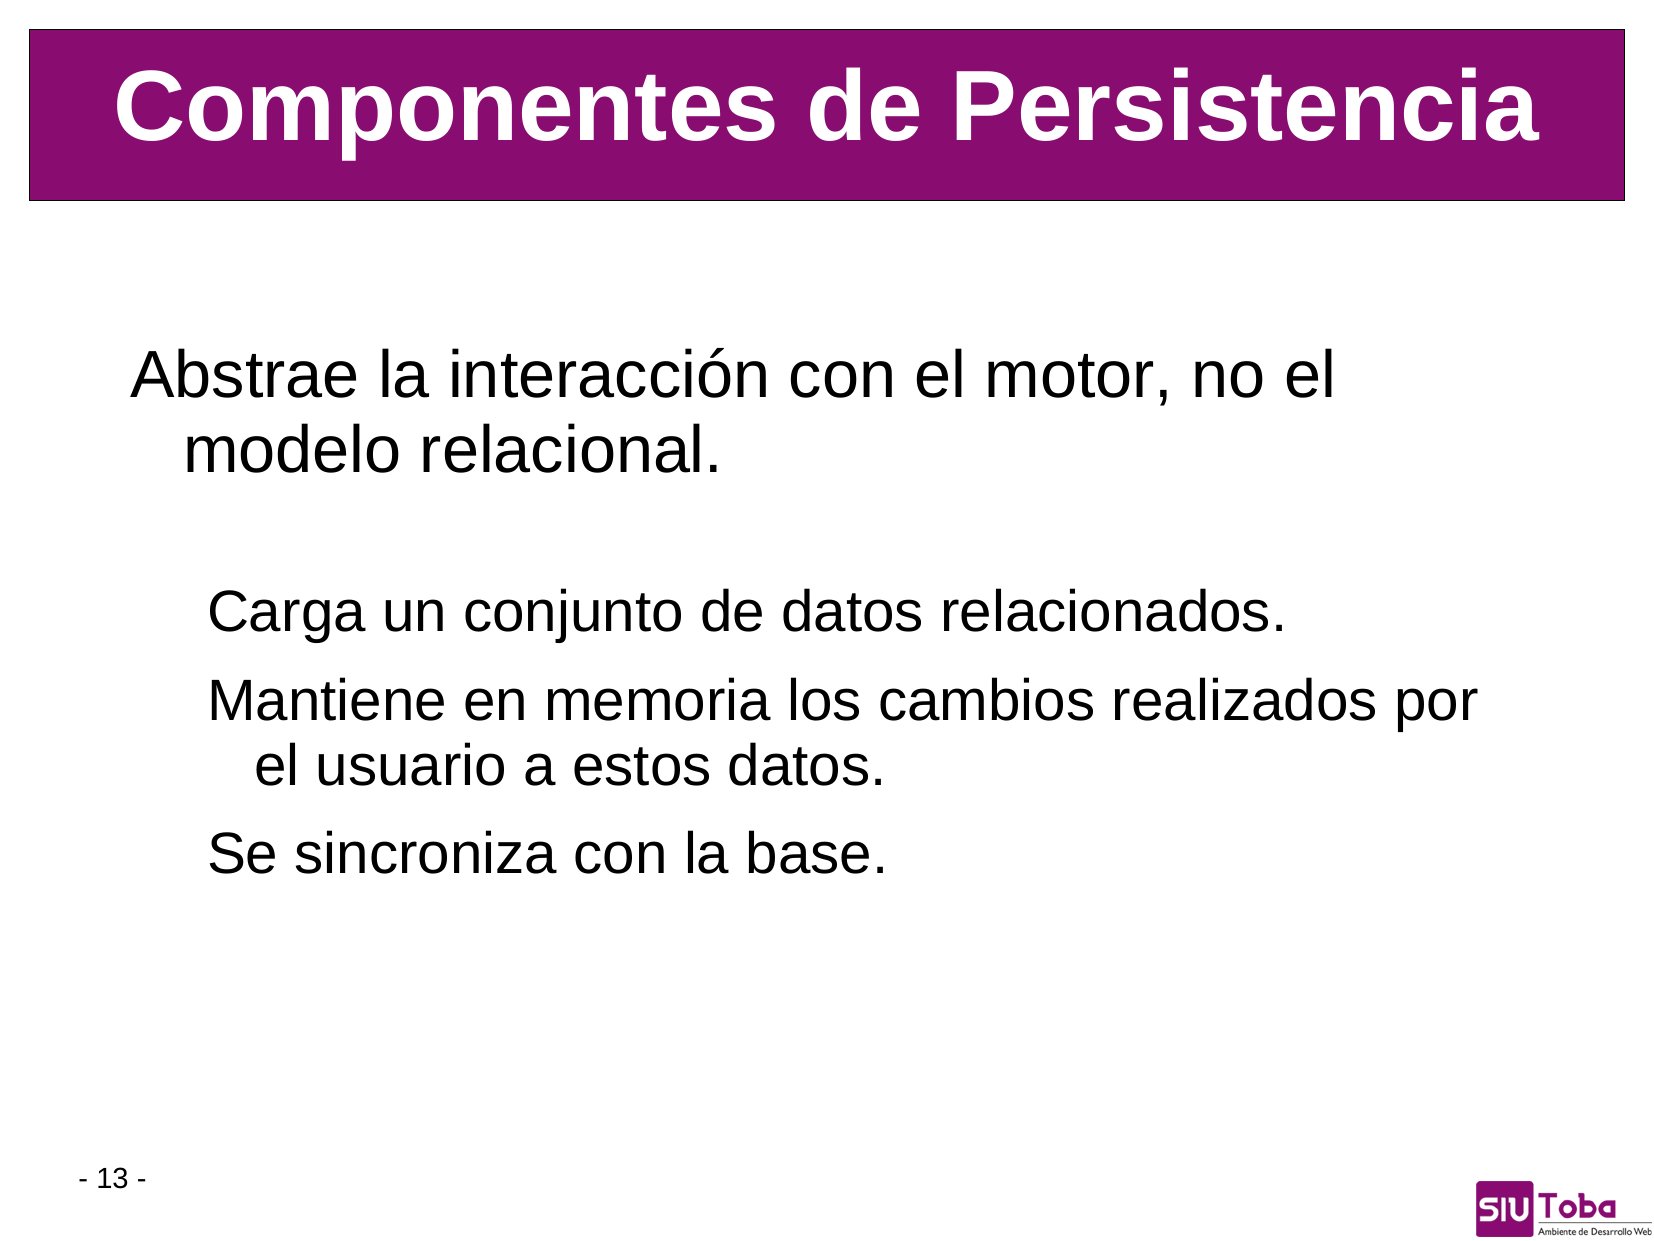

# Componentes de Persistencia
Abstrae la interacción con el motor, no el modelo relacional.
Carga un conjunto de datos relacionados.
Mantiene en memoria los cambios realizados por el usuario a estos datos.
Se sincroniza con la base.
13